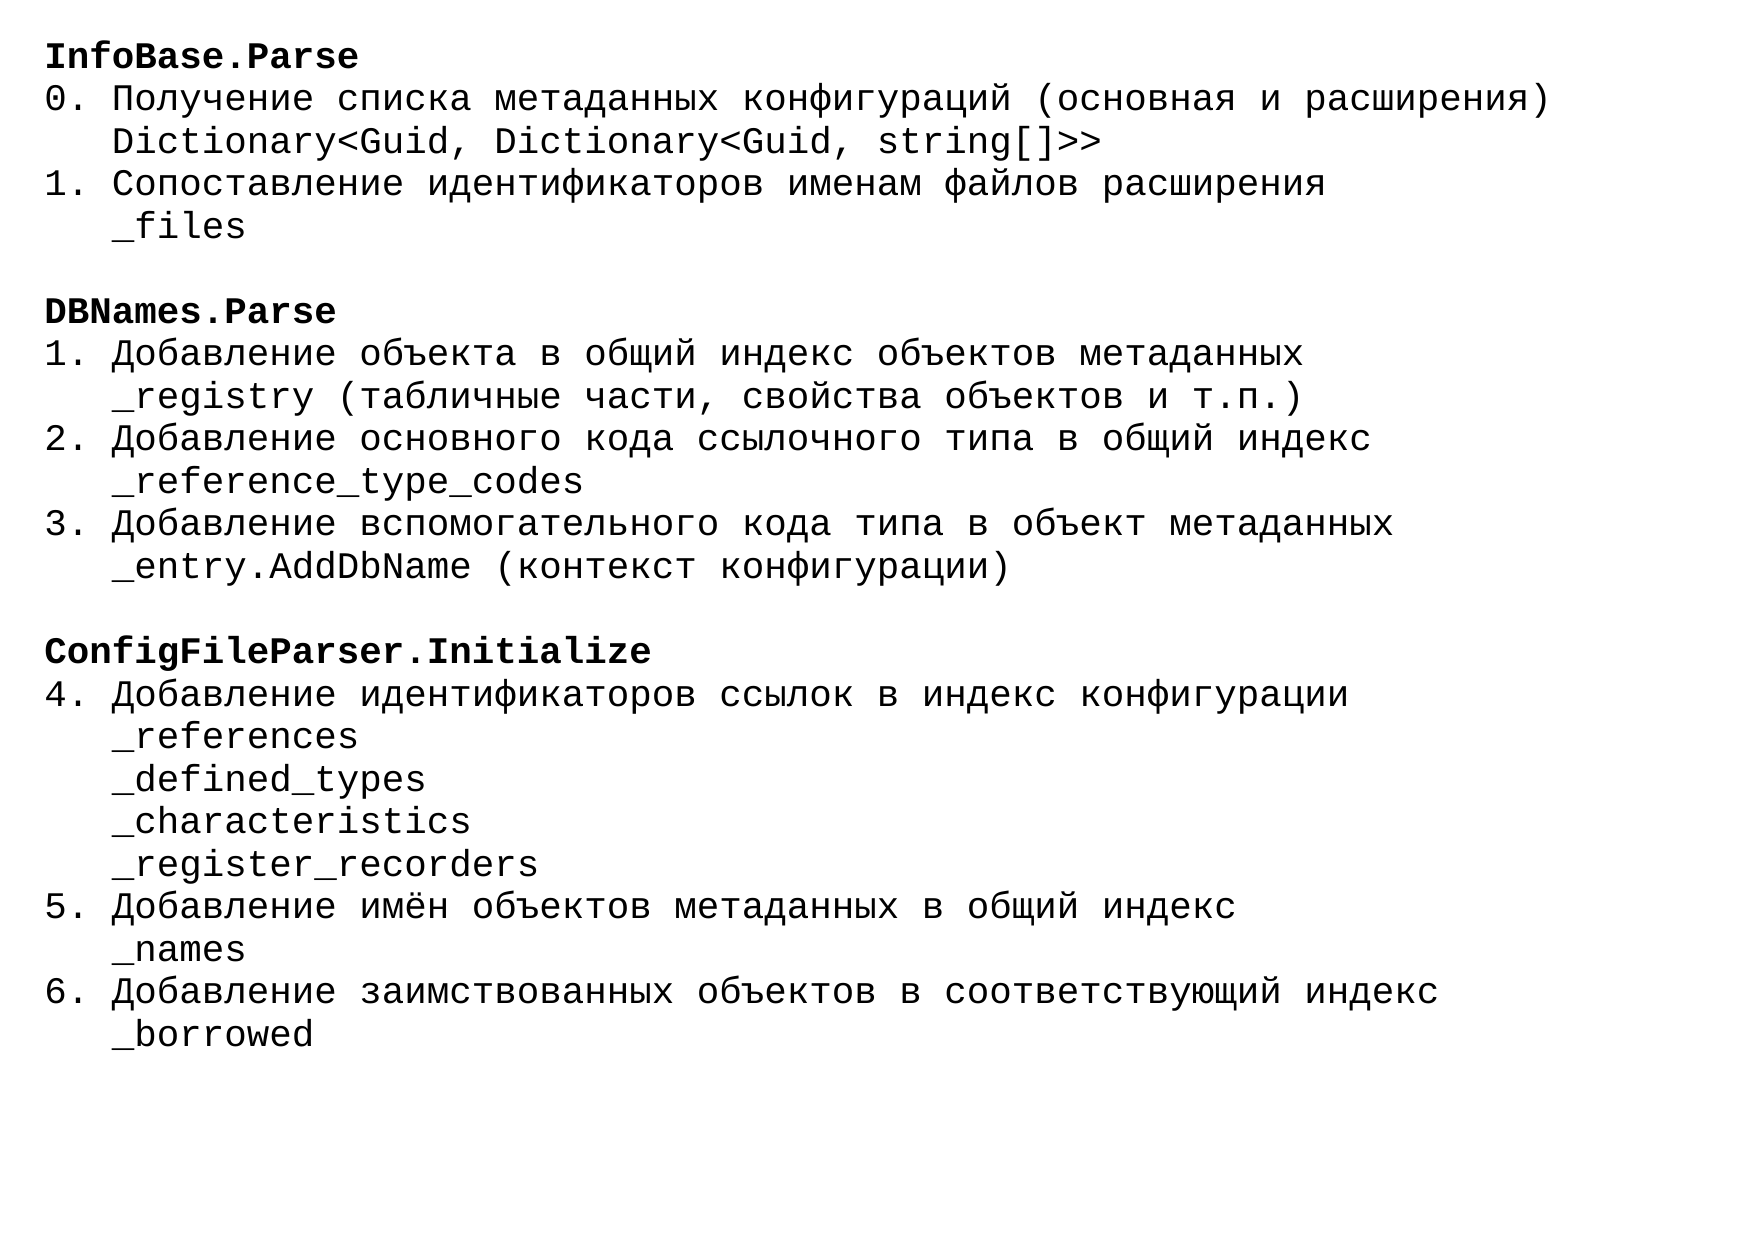

InfoBase.Parse
0. Получение списка метаданных конфигураций (основная и расширения)
 Dictionary<Guid, Dictionary<Guid, string[]>>
1. Сопоставление идентификаторов именам файлов расширения
 _files
DBNames.Parse
1. Добавление объекта в общий индекс объектов метаданных
 _registry (табличные части, свойства объектов и т.п.)
2. Добавление основного кода ссылочного типа в общий индекс
 _reference_type_codes
3. Добавление вспомогательного кода типа в объект метаданных
 _entry.AddDbName (контекст конфигурации)
ConfigFileParser.Initialize
4. Добавление идентификаторов ссылок в индекс конфигурации
 _references
 _defined_types
 _characteristics
 _register_recorders
5. Добавление имён объектов метаданных в общий индекс
 _names
6. Добавление заимствованных объектов в соответствующий индекс
 _borrowed